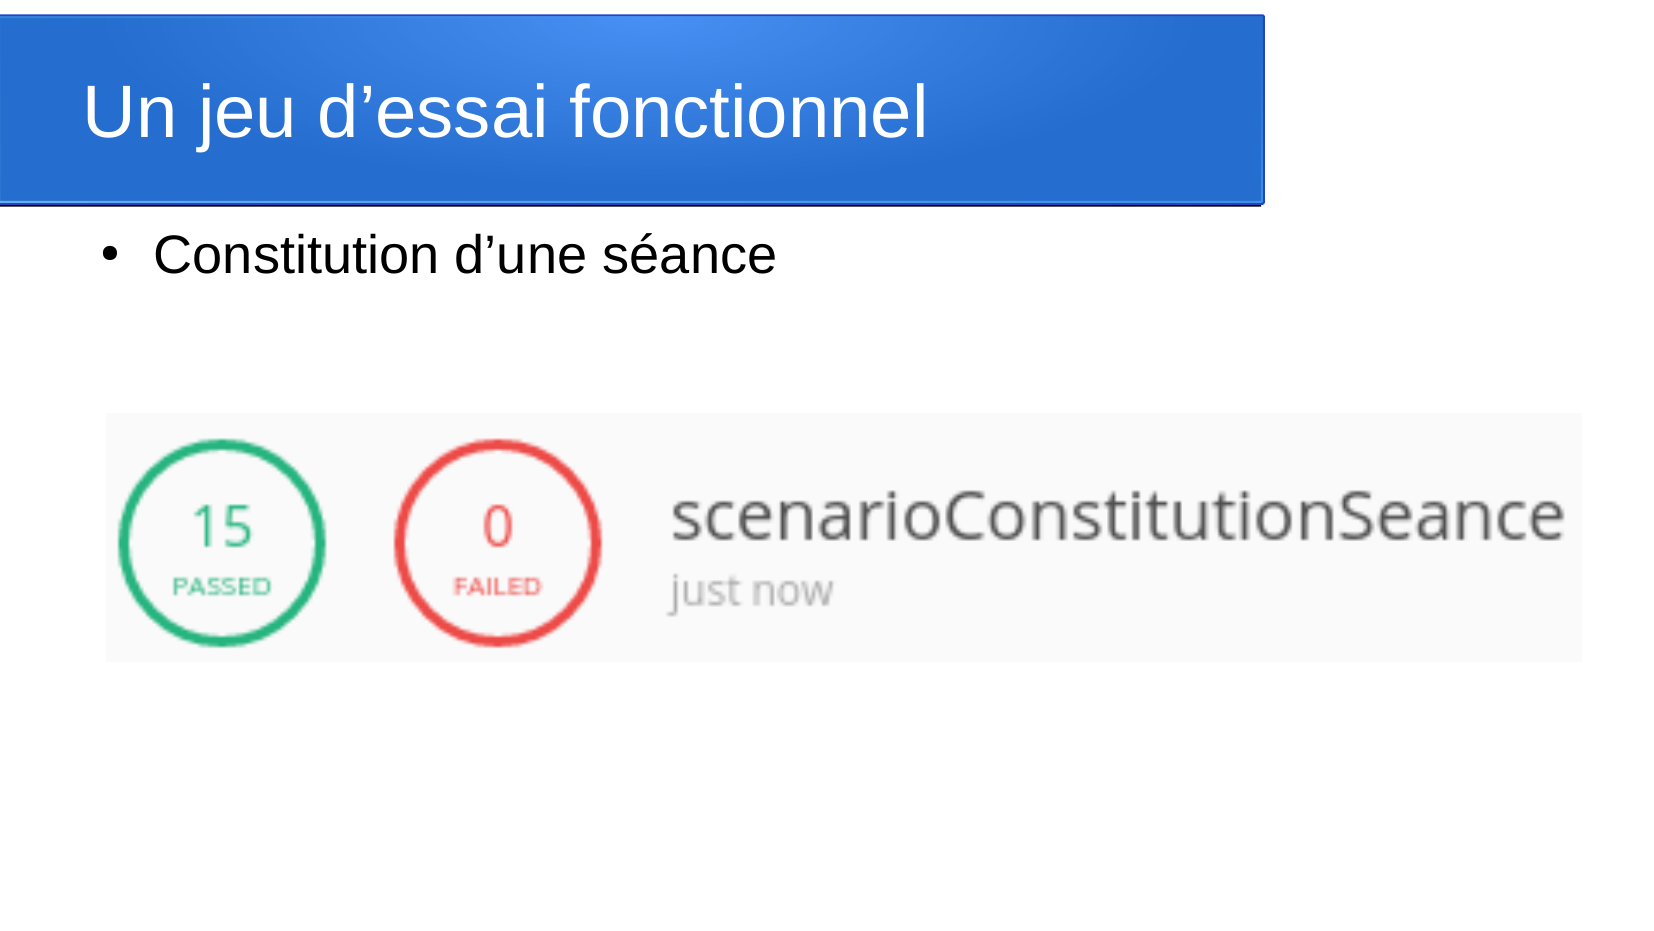

# Un jeu d’essai fonctionnel
Constitution d’une séance